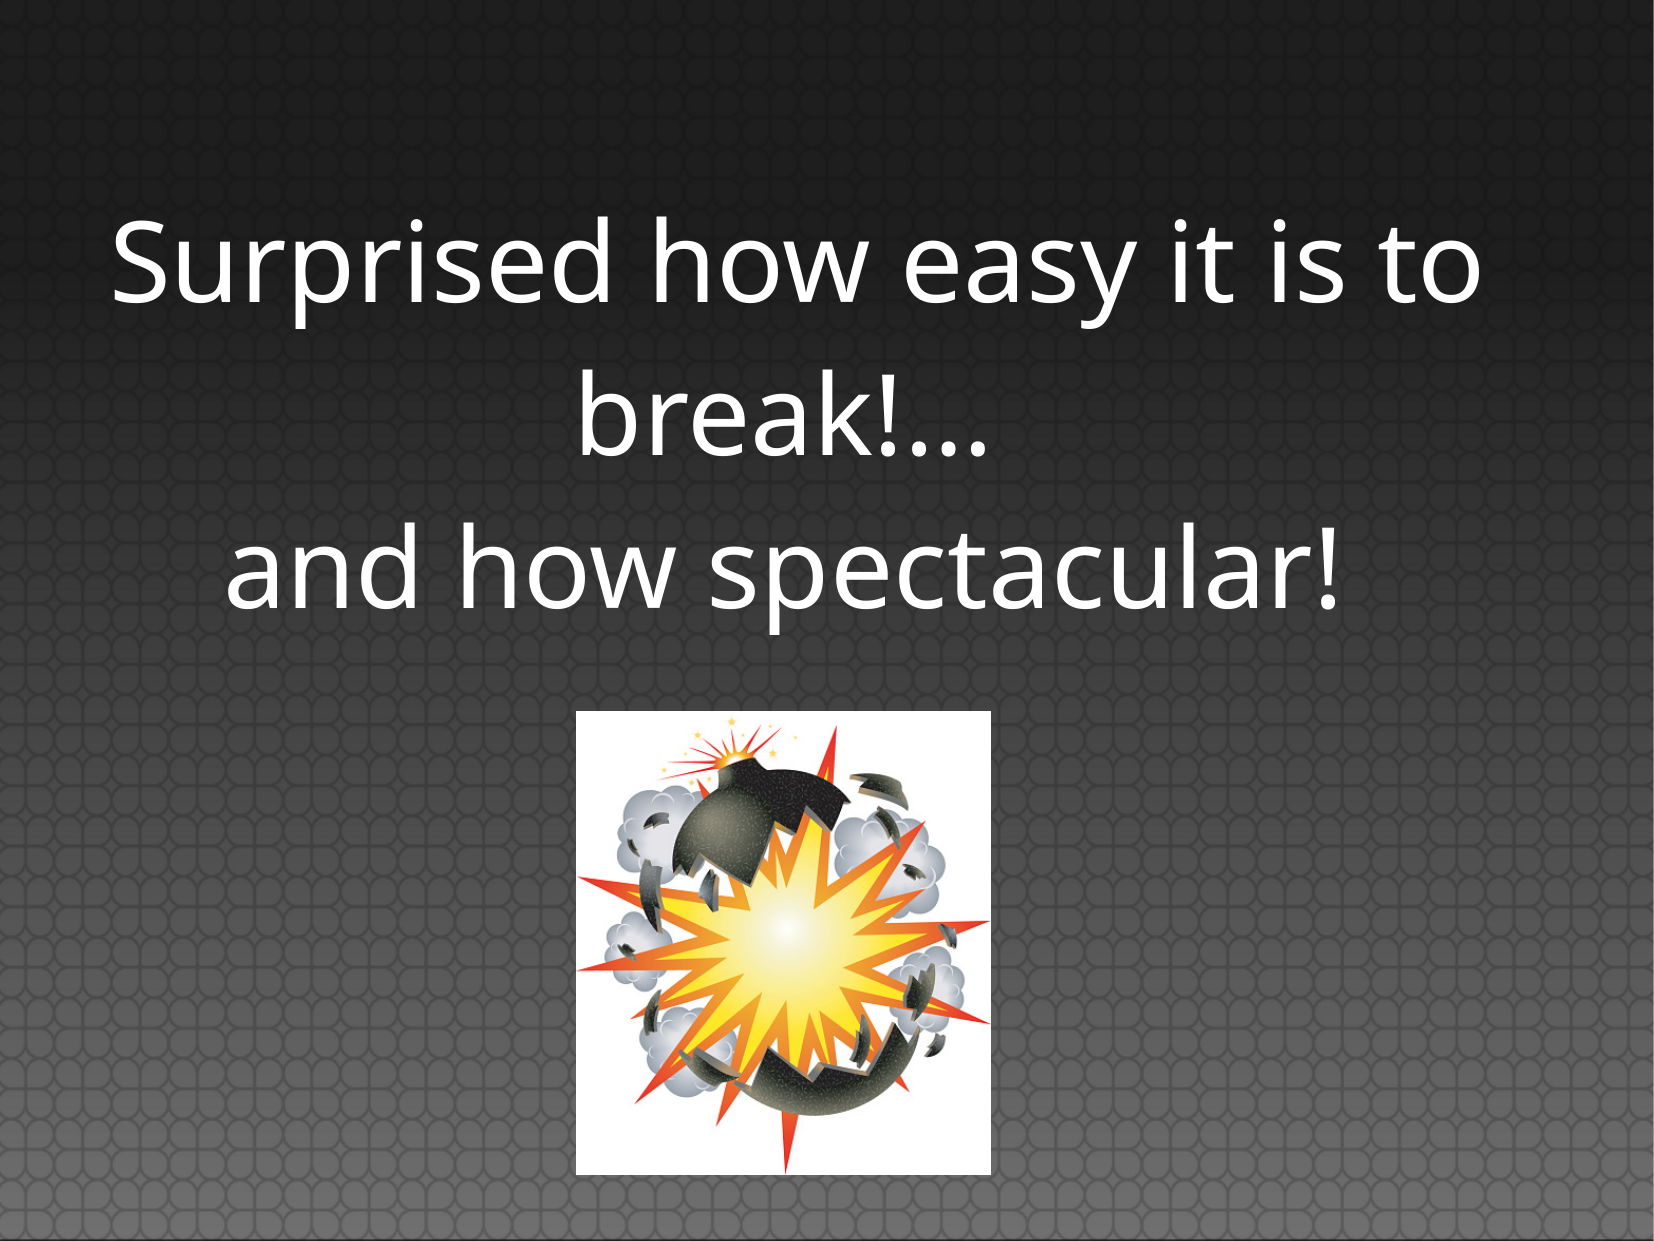

# Surprised how easy it is to break!… and how spectacular!